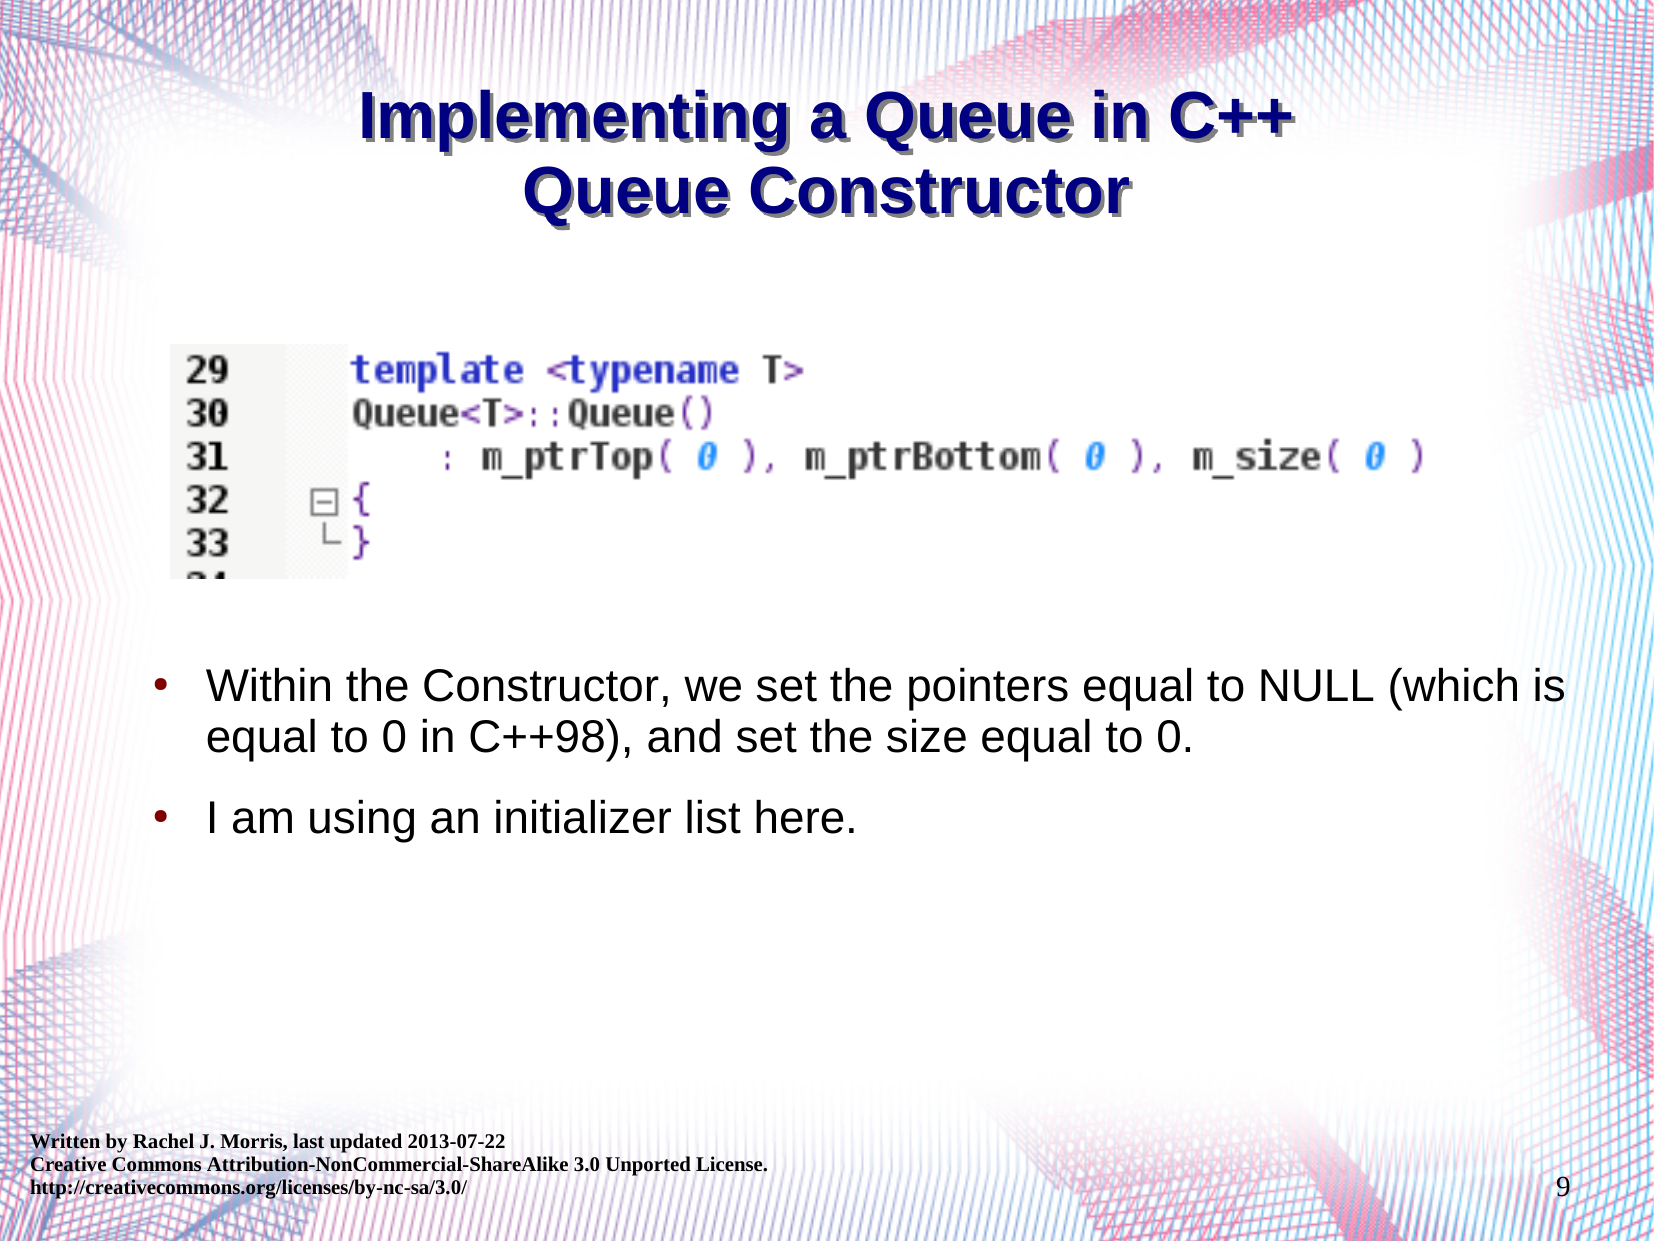

# Implementing a Queue in C++ Queue Constructor
Within the Constructor, we set the pointers equal to NULL (which is equal to 0 in C++98), and set the size equal to 0.
I am using an initializer list here.
9